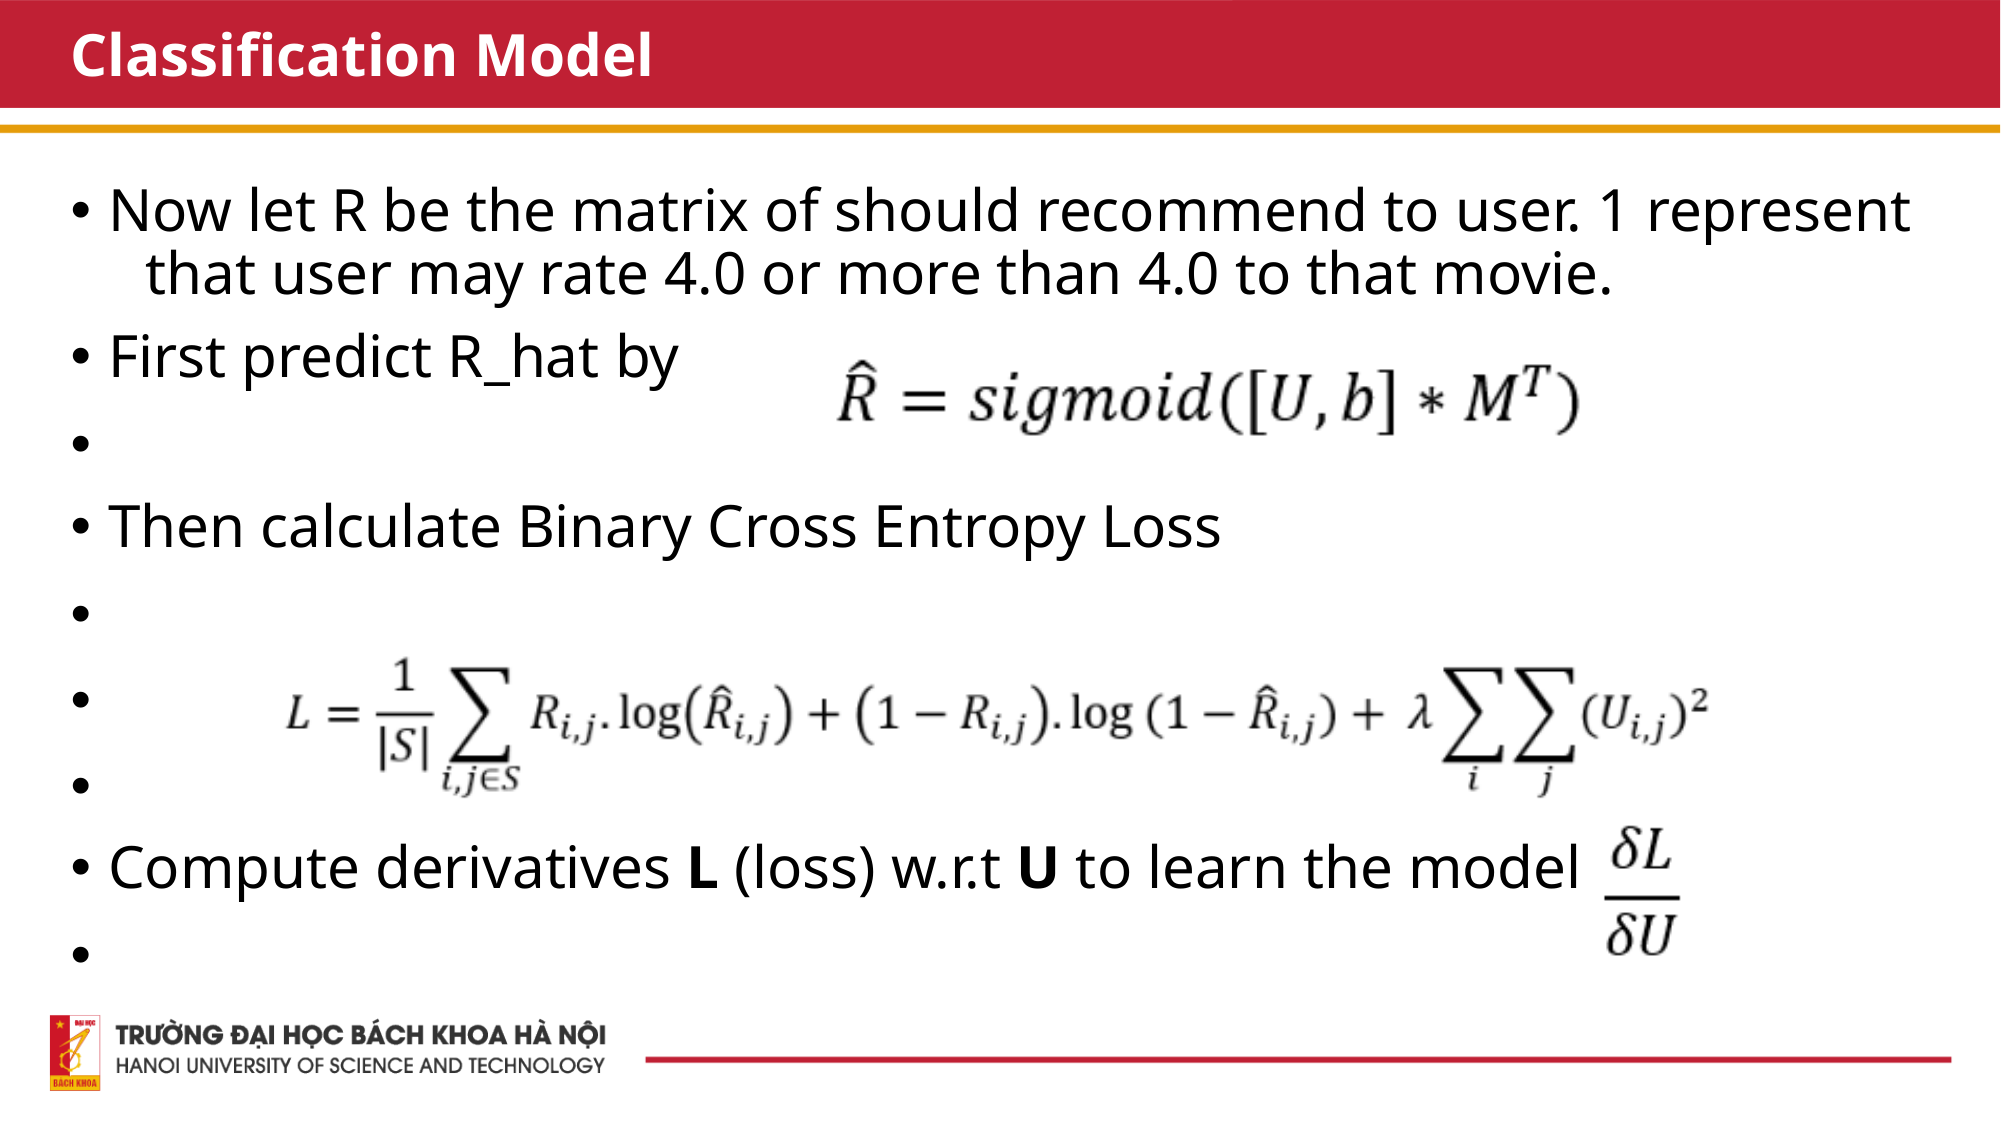

Classification Model
# Now let R be the matrix of should recommend to user. 1 represent that user may rate 4.0 or more than 4.0 to that movie.
First predict R_hat by
Then calculate Binary Cross Entropy Loss
Compute derivatives L (loss) w.r.t U to learn the model